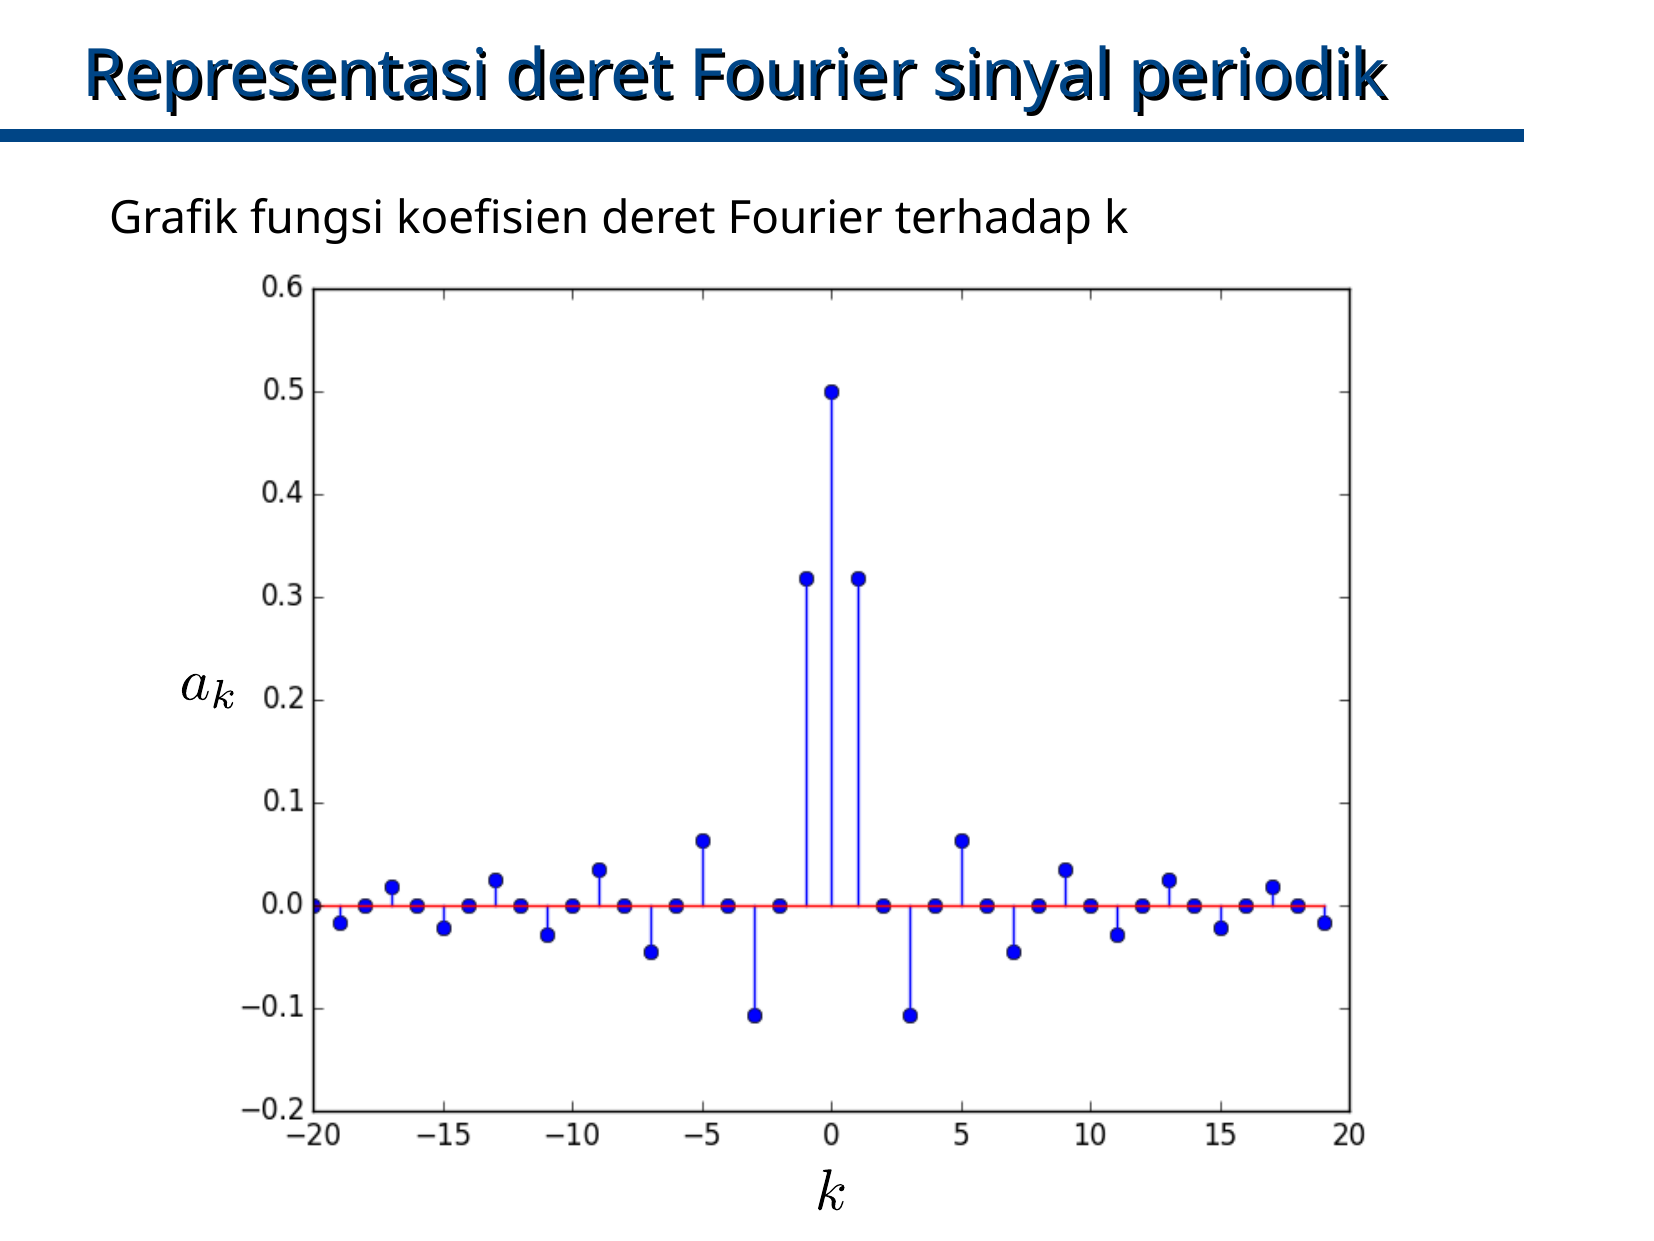

Representasi deret Fourier sinyal periodik
Grafik fungsi koefisien deret Fourier terhadap k